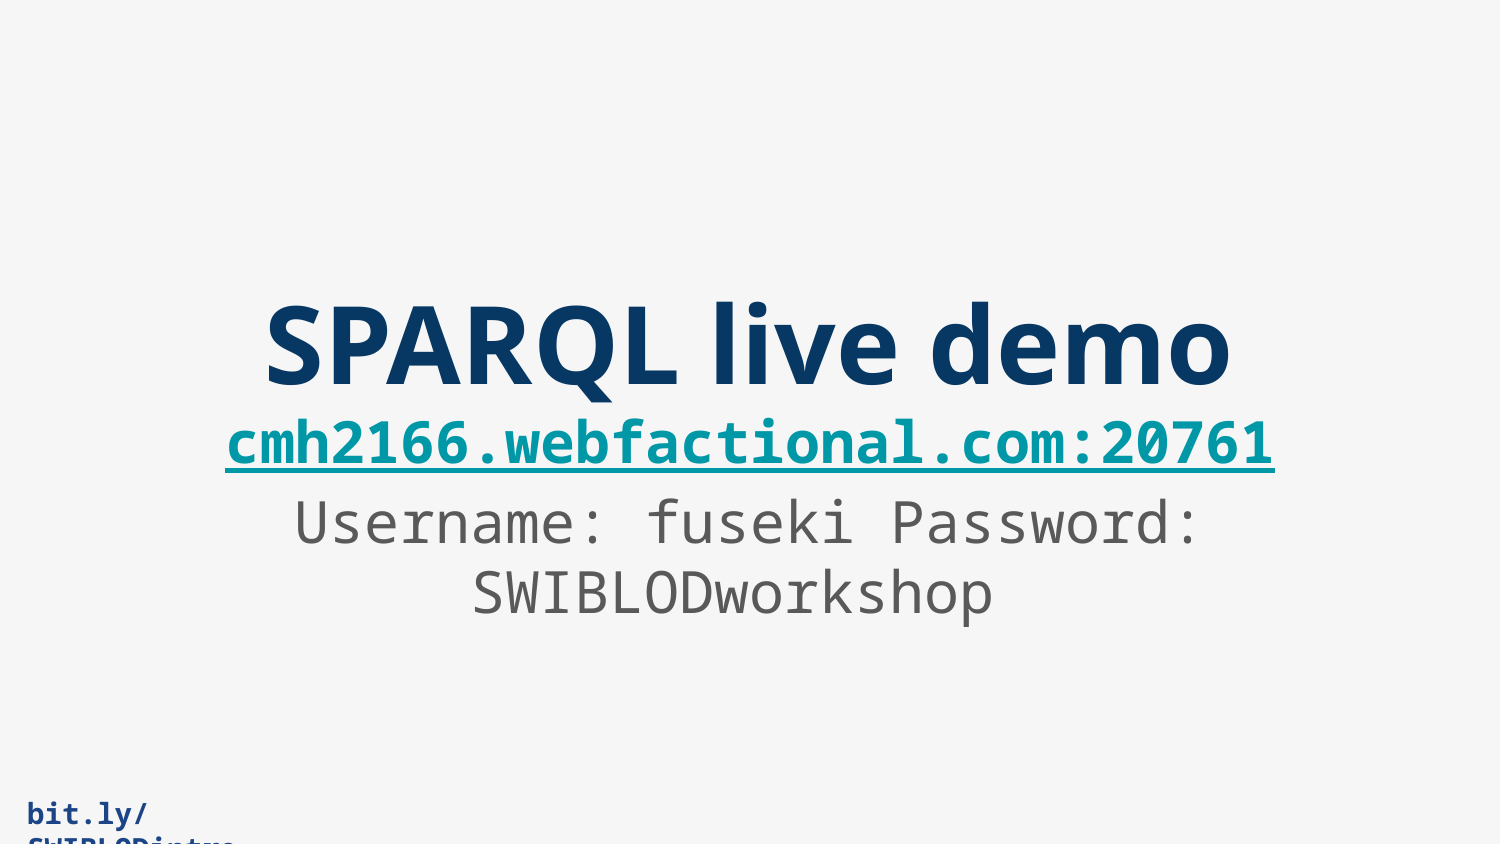

# SPARQL live demo cmh2166.webfactional.com:20761 Username: fuseki Password: SWIBLODworkshop